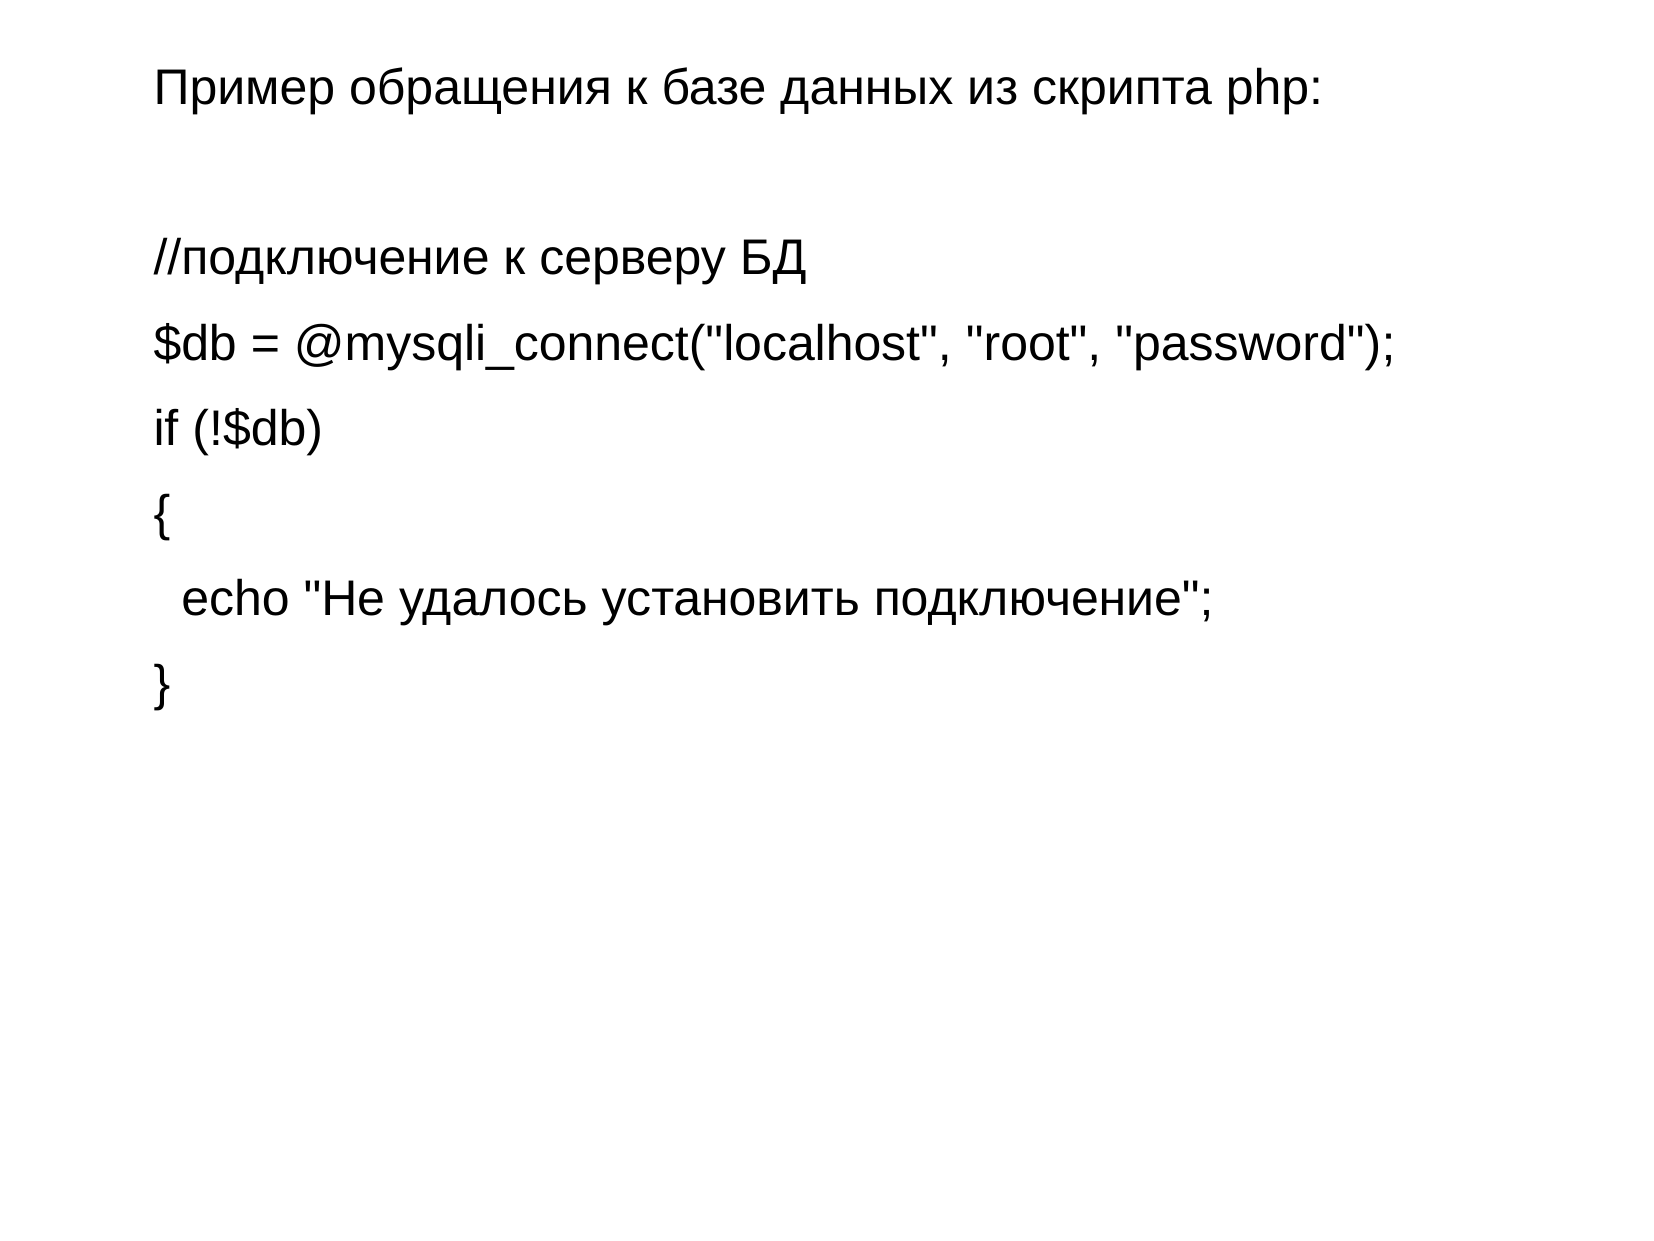

# Пример обращения к базе данных из скрипта php:
//подключение к серверу БД
$db = @mysqli_connect("localhost", "root", "password");
if (!$db)
{
 echo "Не удалось установить подключение";
}